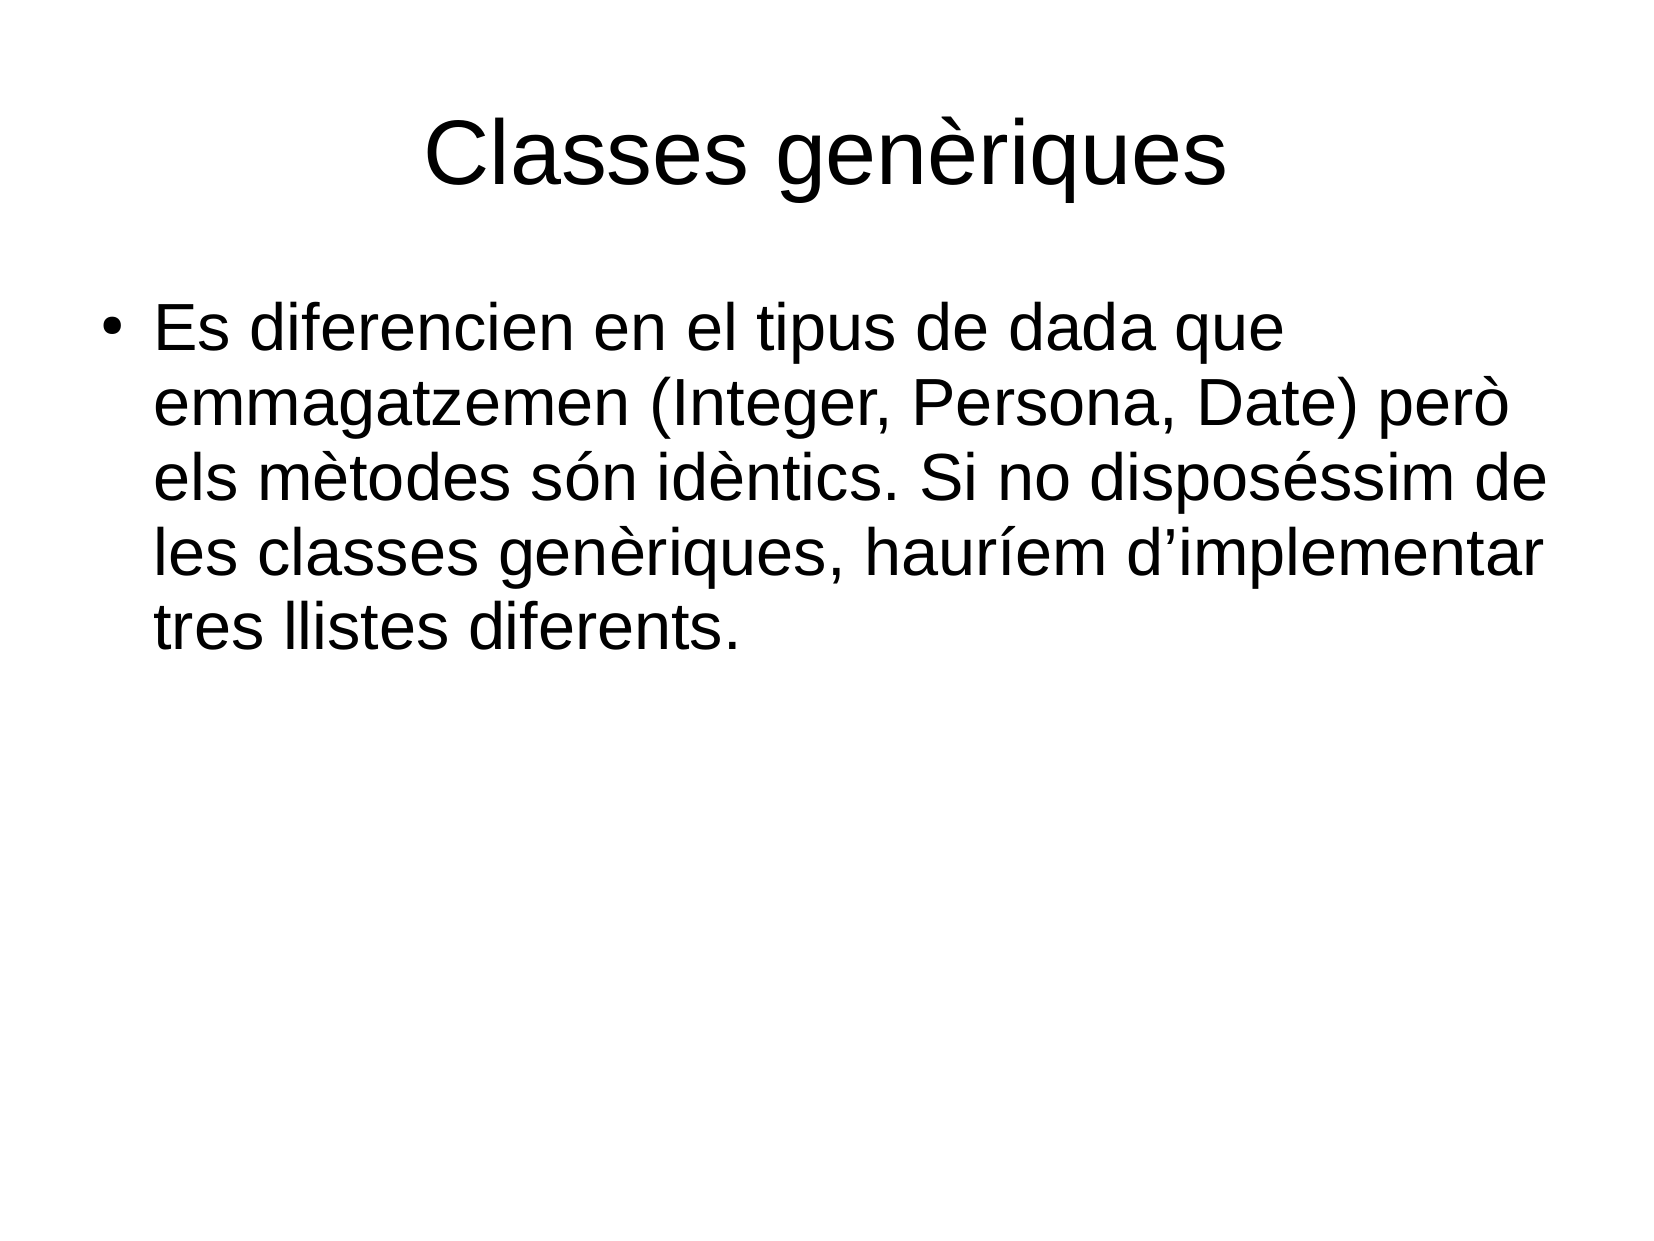

# Classes genèriques
Es diferencien en el tipus de dada que emmagatzemen (Integer, Persona, Date) però els mètodes són idèntics. Si no disposéssim de les classes genèriques, hauríem d’implementar tres llistes diferents.